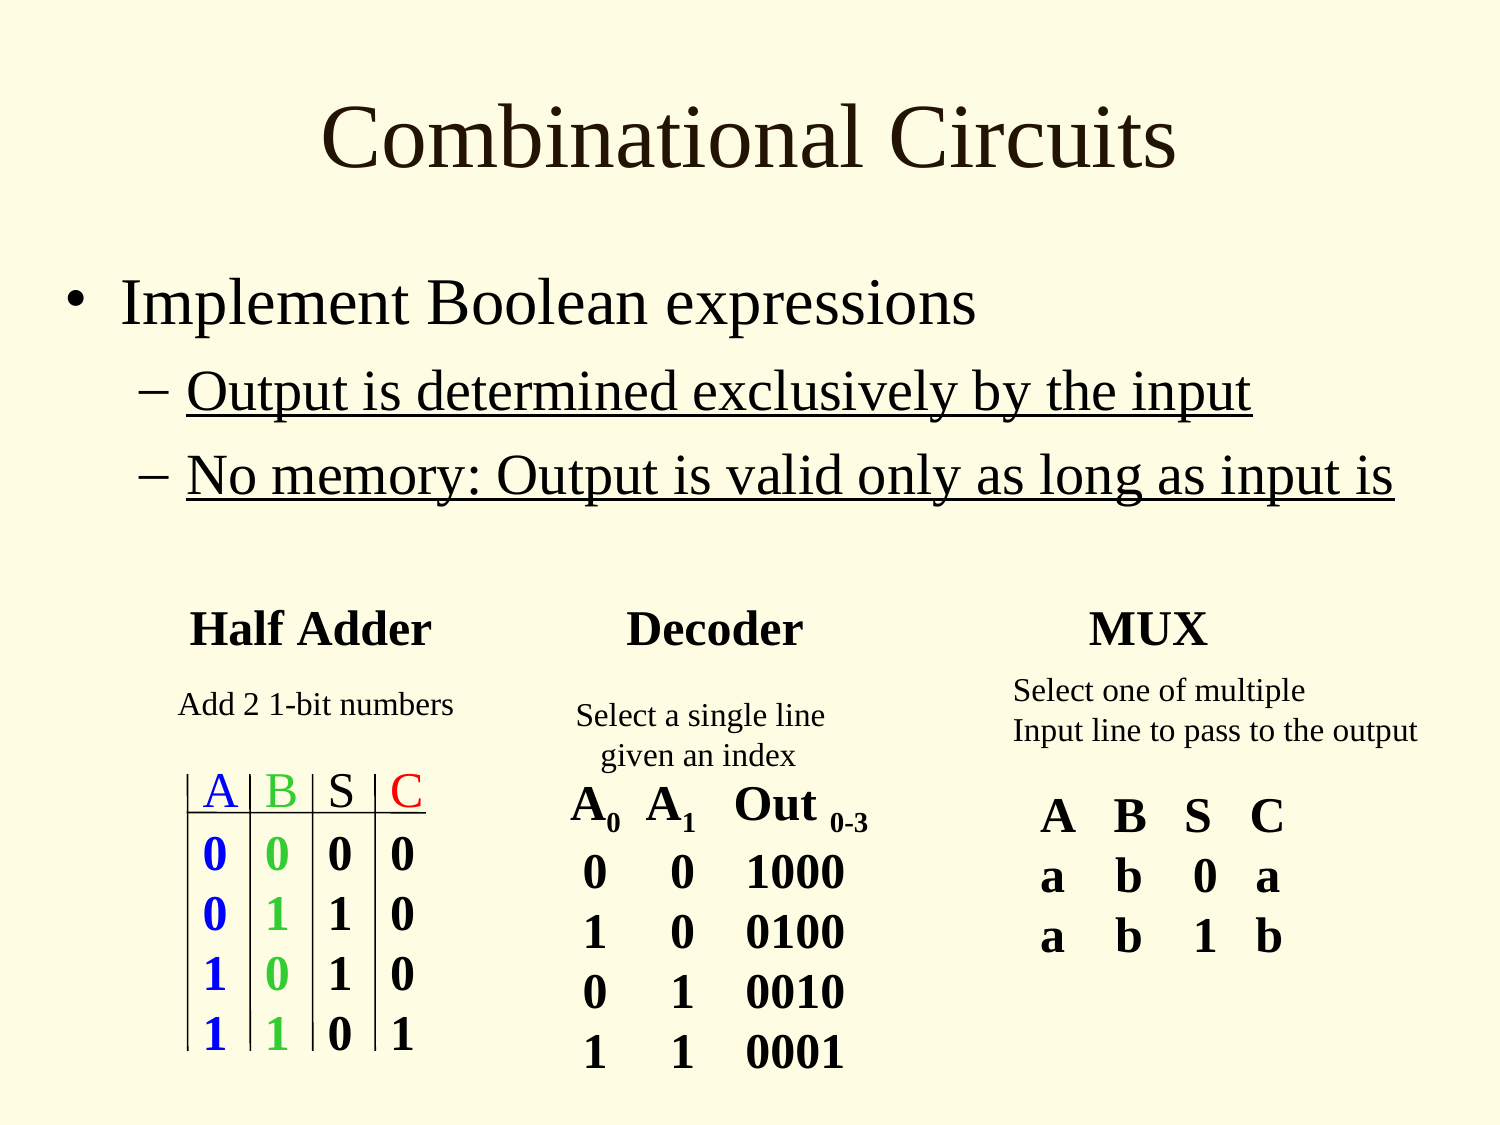

# Combinational Circuits
Implement Boolean expressions
Output is determined exclusively by the input
No memory: Output is valid only as long as input is
Half Adder
Decoder
MUX
Select one of multiple
Input line to pass to the output
Add 2 1-bit numbers
Select a single line
 given an index
A
B
S
C
0
0
1
1
0
1
0
1
0
1
1
0
0
0
0
1
A0 A1 Out 0-3
 0 0 1000
 1 0 0100
 0 1 0010
 1 1 0001
A B S C
a b 0 a
a b 1 b